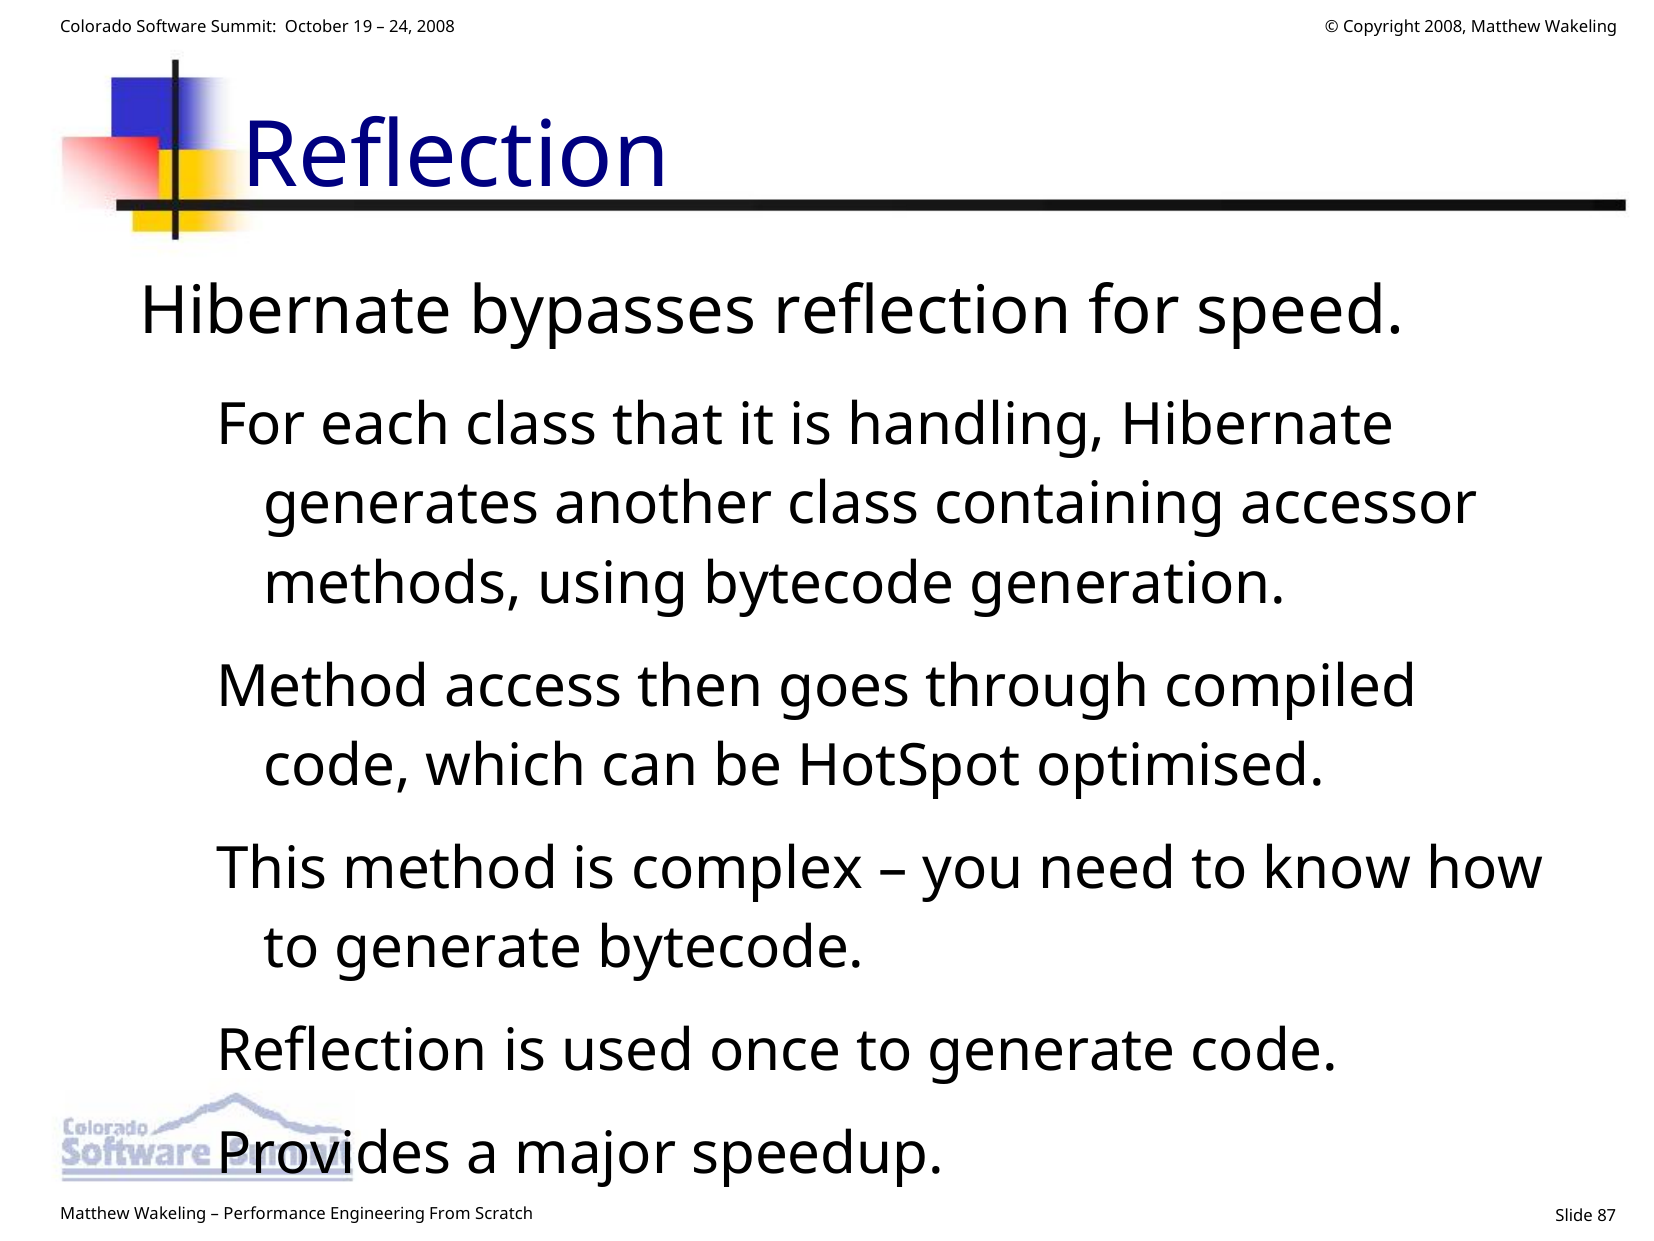

# Reflection
Hibernate bypasses reflection for speed.
For each class that it is handling, Hibernate generates another class containing accessor methods, using bytecode generation.
Method access then goes through compiled code, which can be HotSpot optimised.
This method is complex – you need to know how to generate bytecode.
Reflection is used once to generate code.
Provides a major speedup.